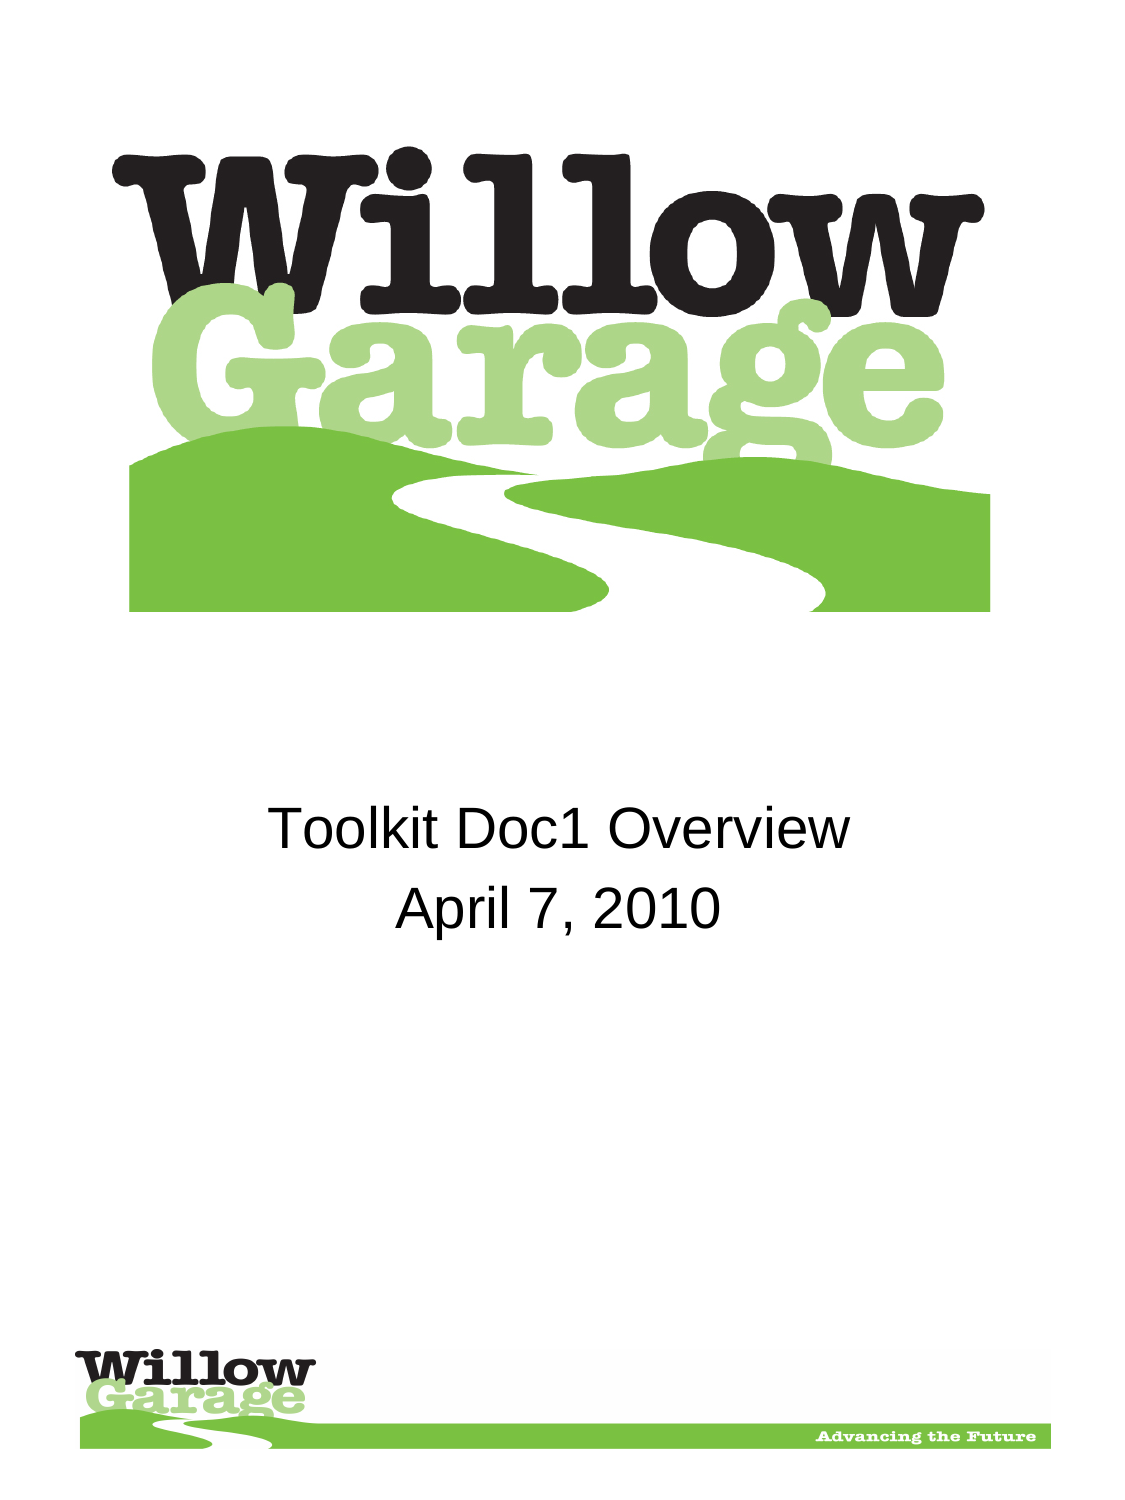

# Toolkit Doc1 Overview
April 7, 2010